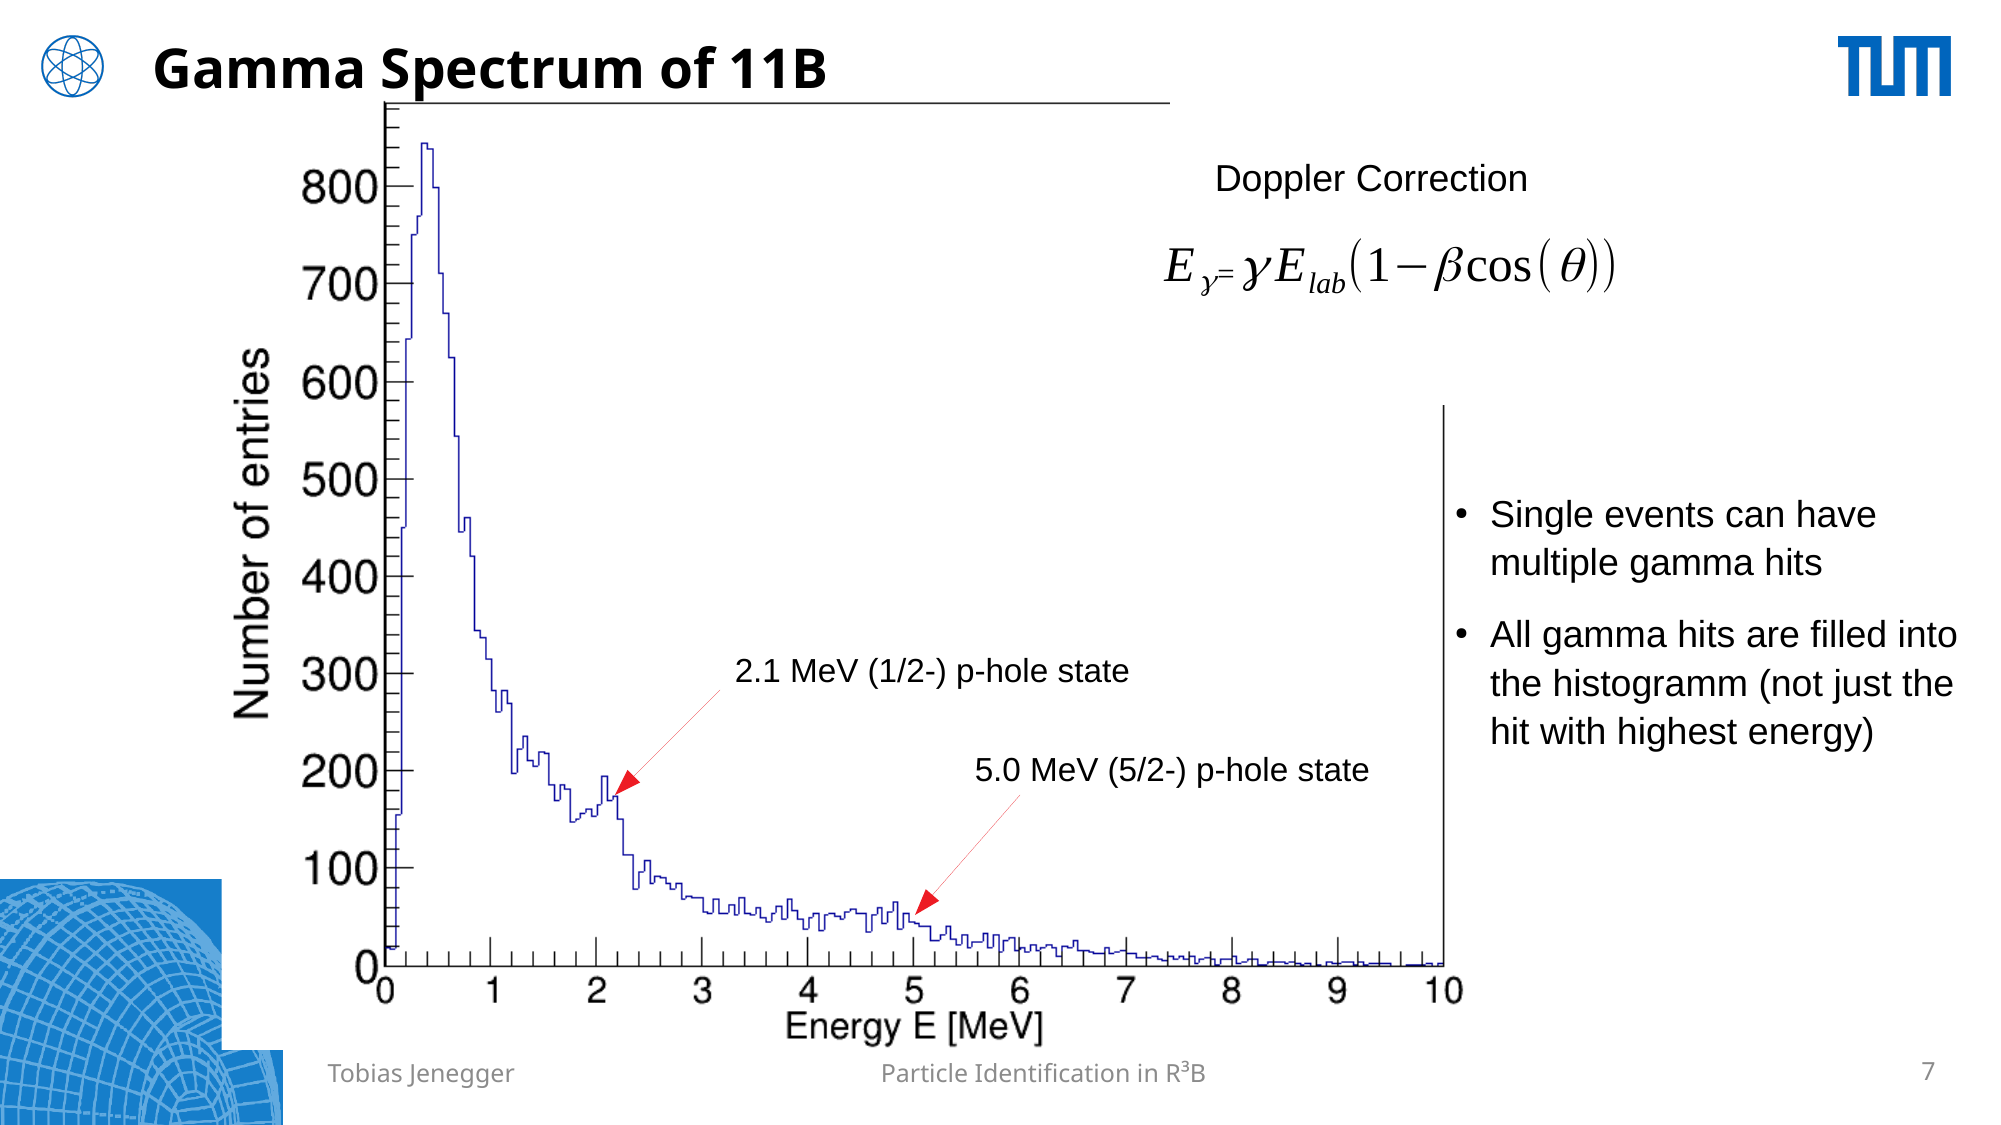

# Gamma Spectrum of 11B
Doppler Correction
Single events can have multiple gamma hits
All gamma hits are filled into the histogramm (not just the hit with highest energy)
2.1 MeV (1/2-) p-hole state
5.0 MeV (5/2-) p-hole state
Tobias Jenegger
Particle Identification in R³B